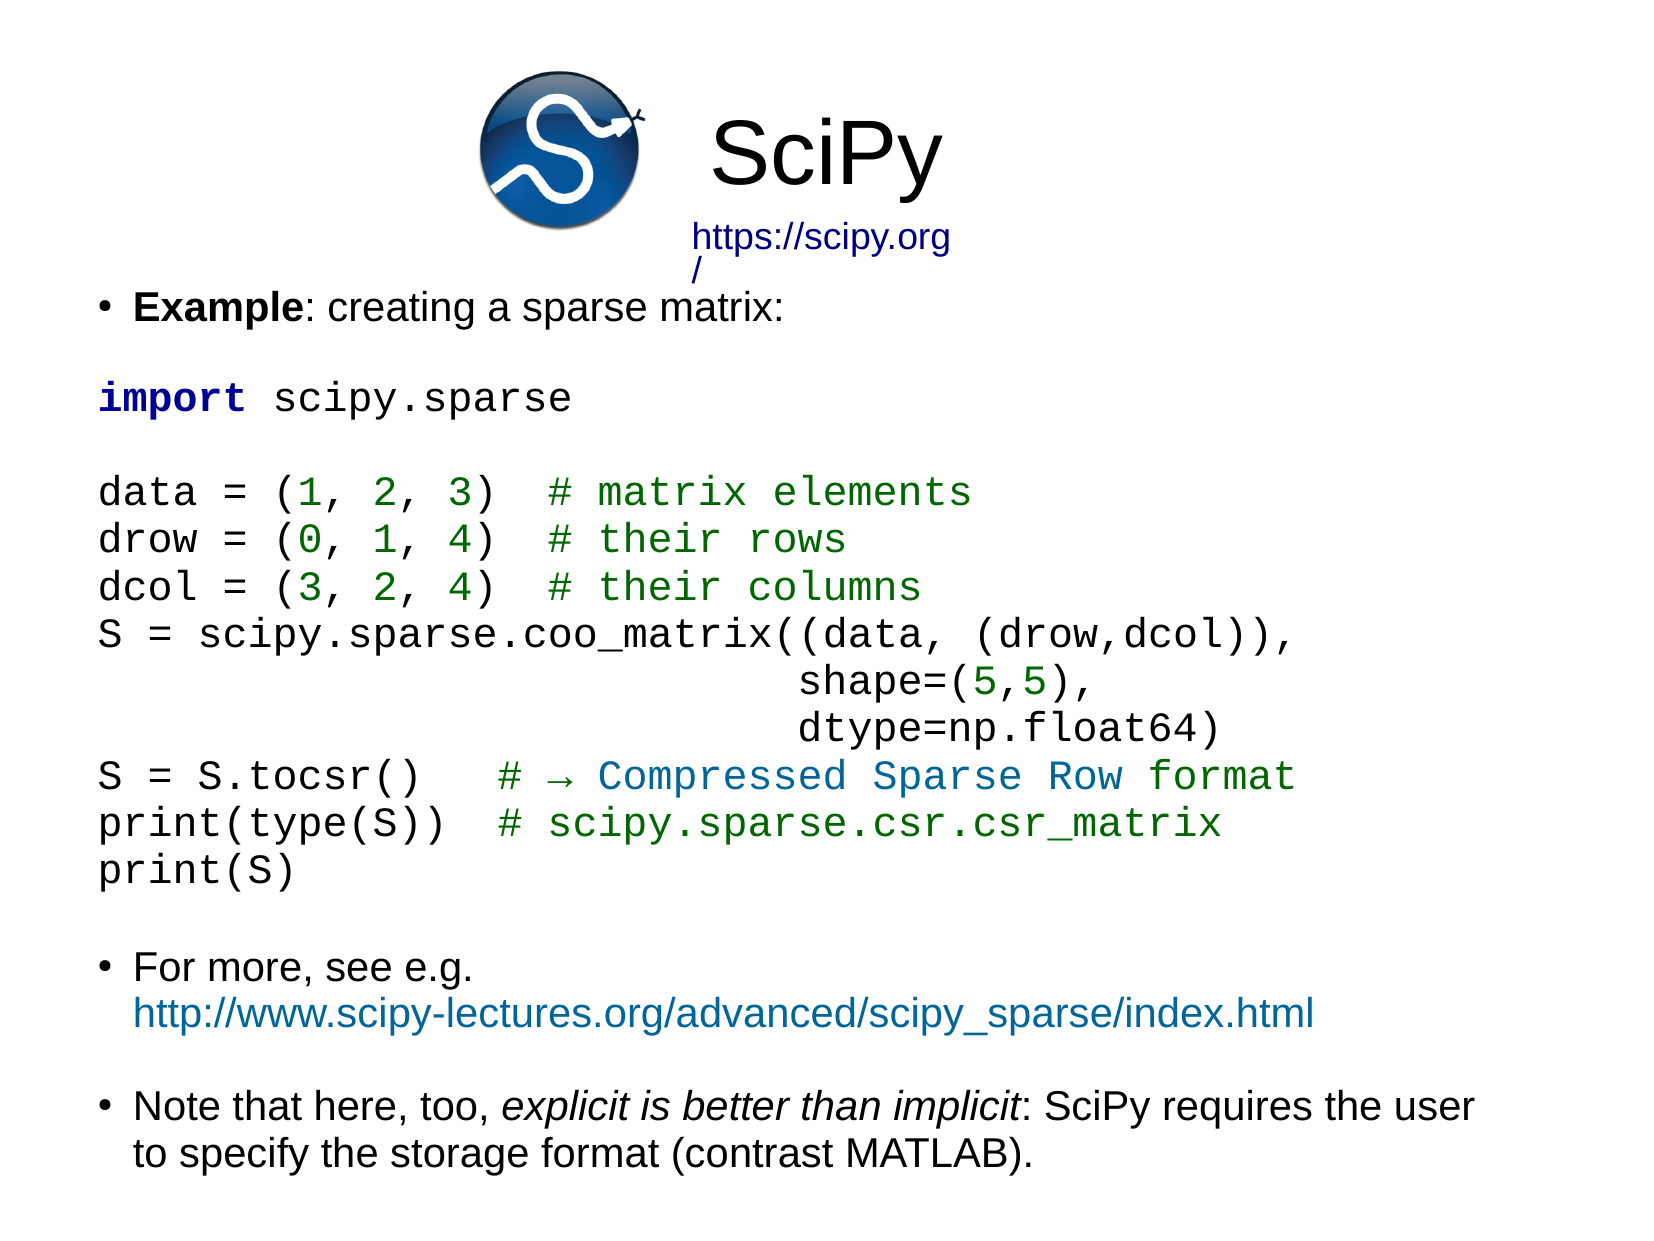

# SciPy
https://scipy.org/
Example: creating a sparse matrix:
import scipy.sparse
data = (1, 2, 3) # matrix elements
drow = (0, 1, 4) # their rows
dcol = (3, 2, 4) # their columns
S = scipy.sparse.coo_matrix((data, (drow,dcol)),
 shape=(5,5),
 dtype=np.float64)
S = S.tocsr() # → Compressed Sparse Row format
print(type(S)) # scipy.sparse.csr.csr_matrix
print(S)
For more, see e.g.
http://www.scipy-lectures.org/advanced/scipy_sparse/index.html
Note that here, too, explicit is better than implicit: SciPy requires the user
to specify the storage format (contrast MATLAB).